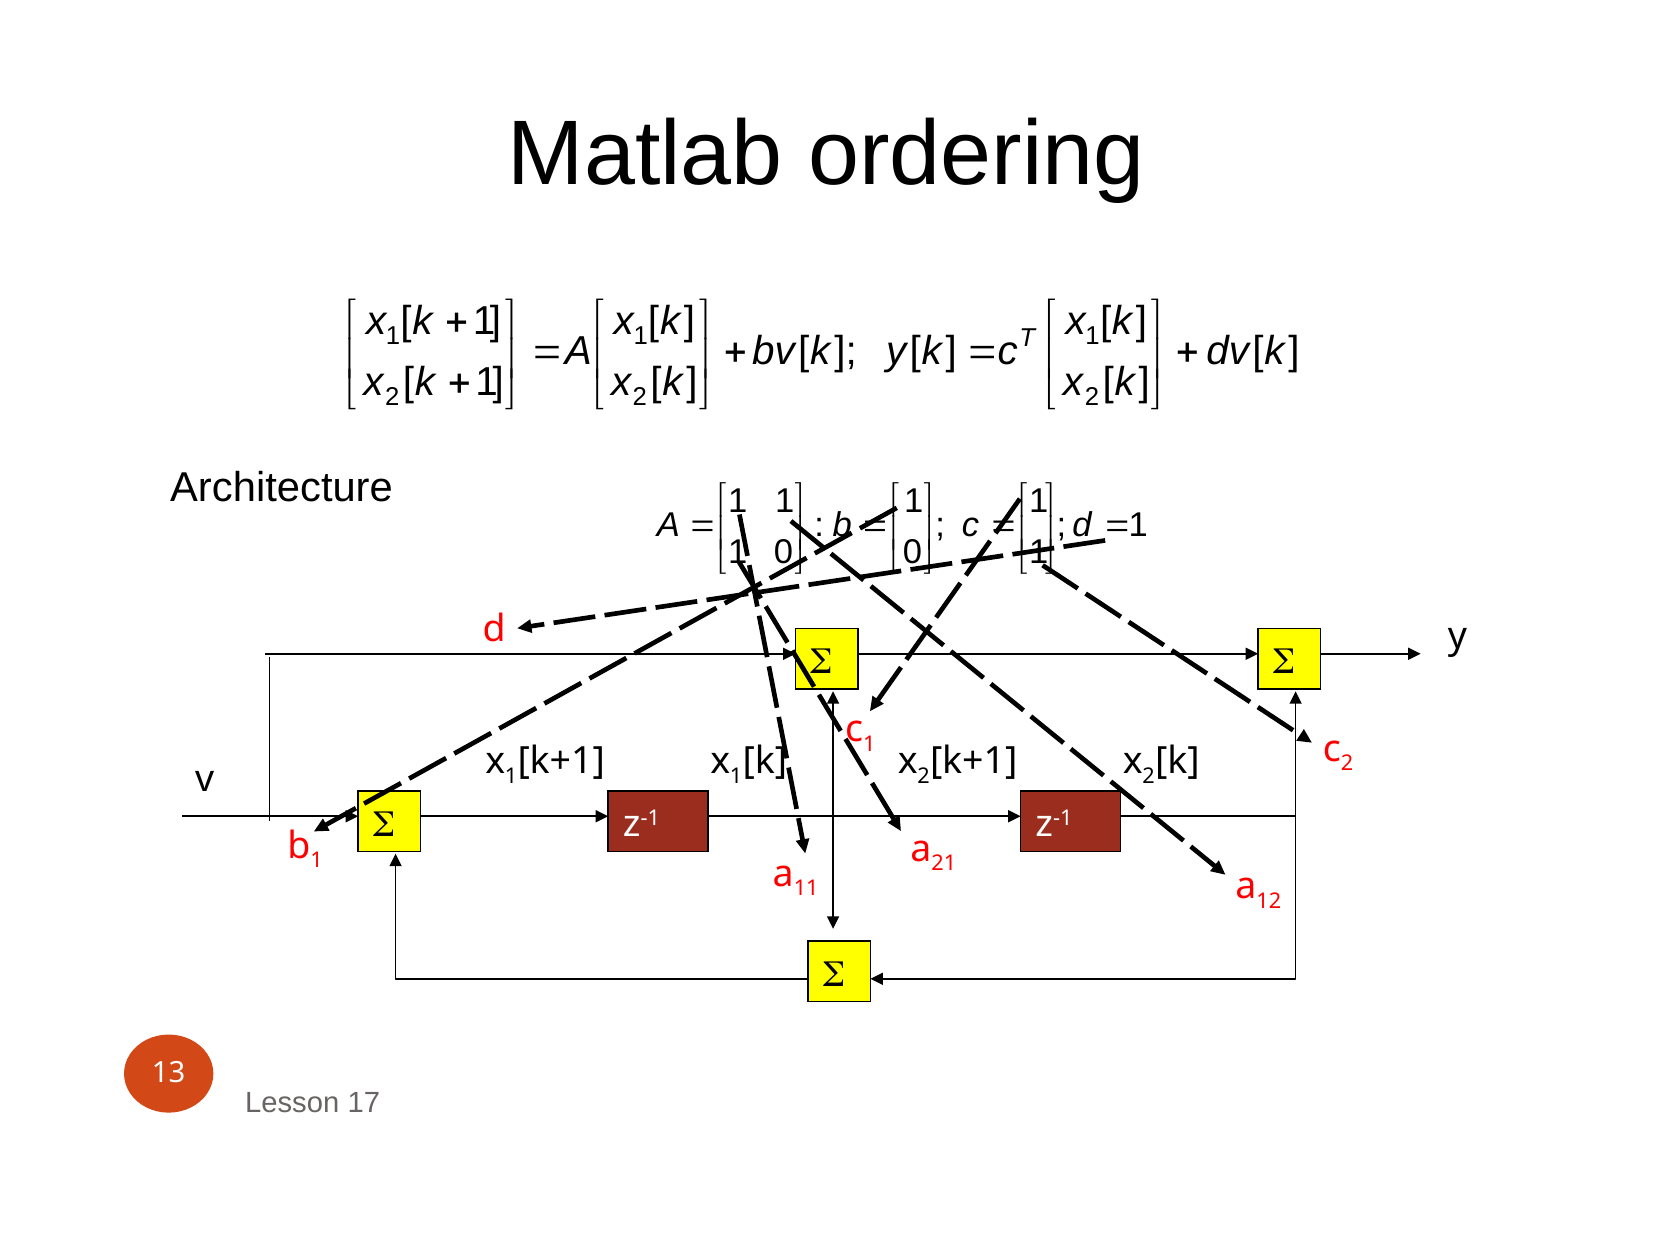

# Matlab ordering
Architecture
d
y


c1
c2
x1[k+1]
x1[k]
x2[k+1]
x2[k]
v

z-1
z-1
b1
a21
a11
a12

Lesson 17